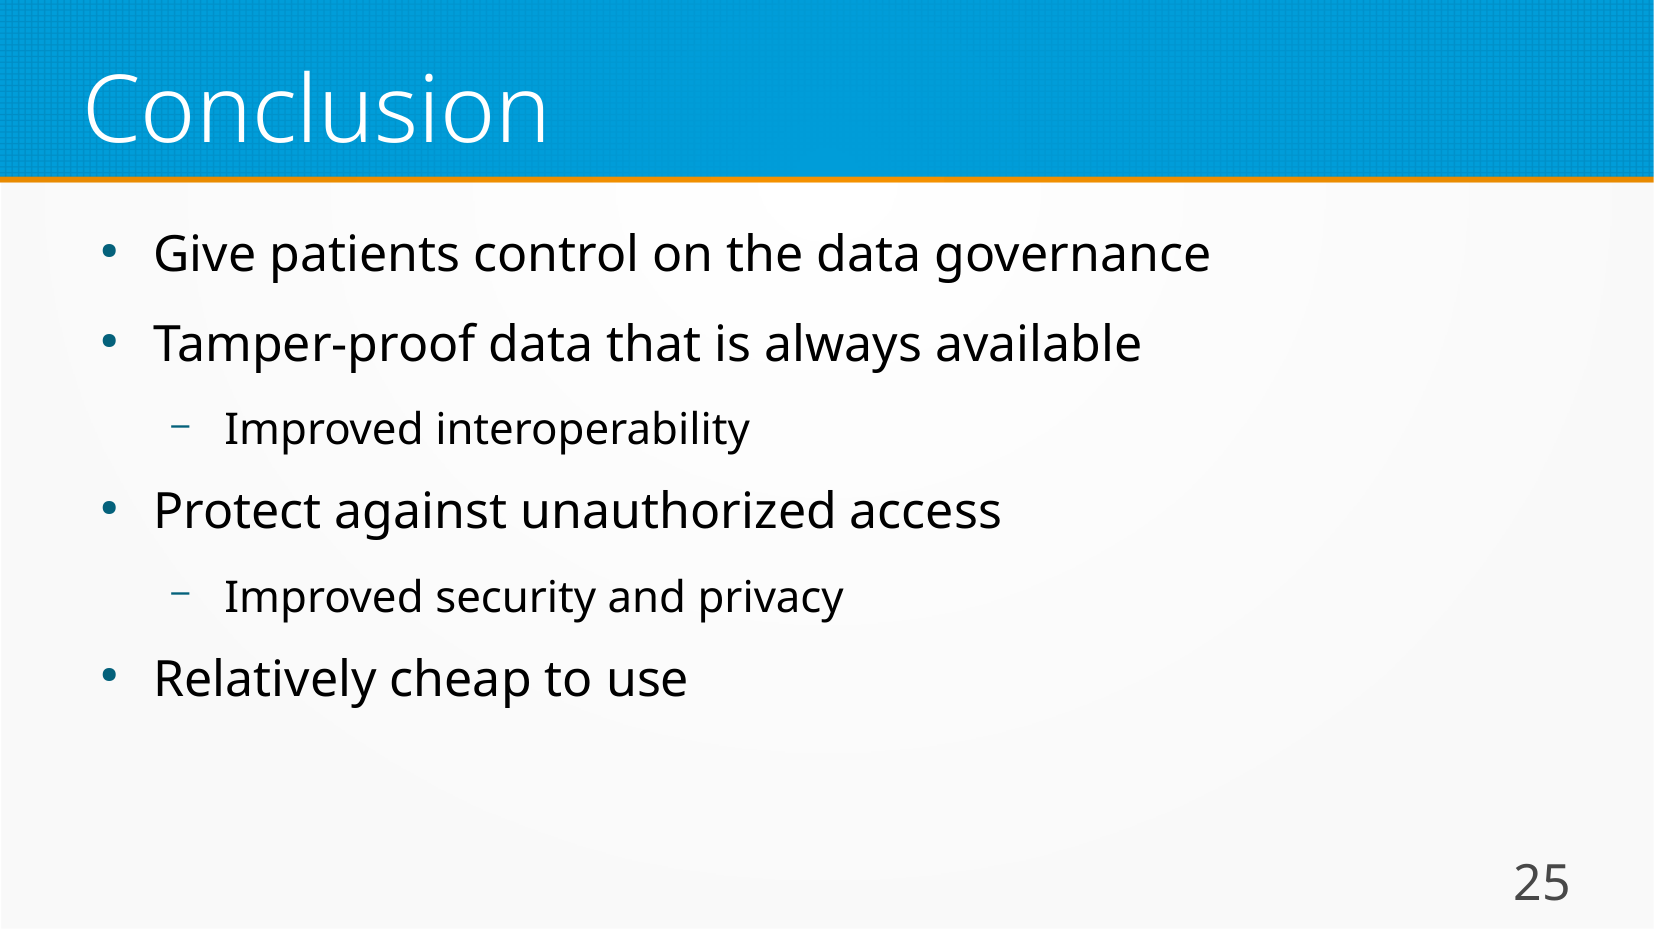

# Conclusion
Give patients control on the data governance
Tamper-proof data that is always available
Improved interoperability
Protect against unauthorized access
Improved security and privacy
Relatively cheap to use
25